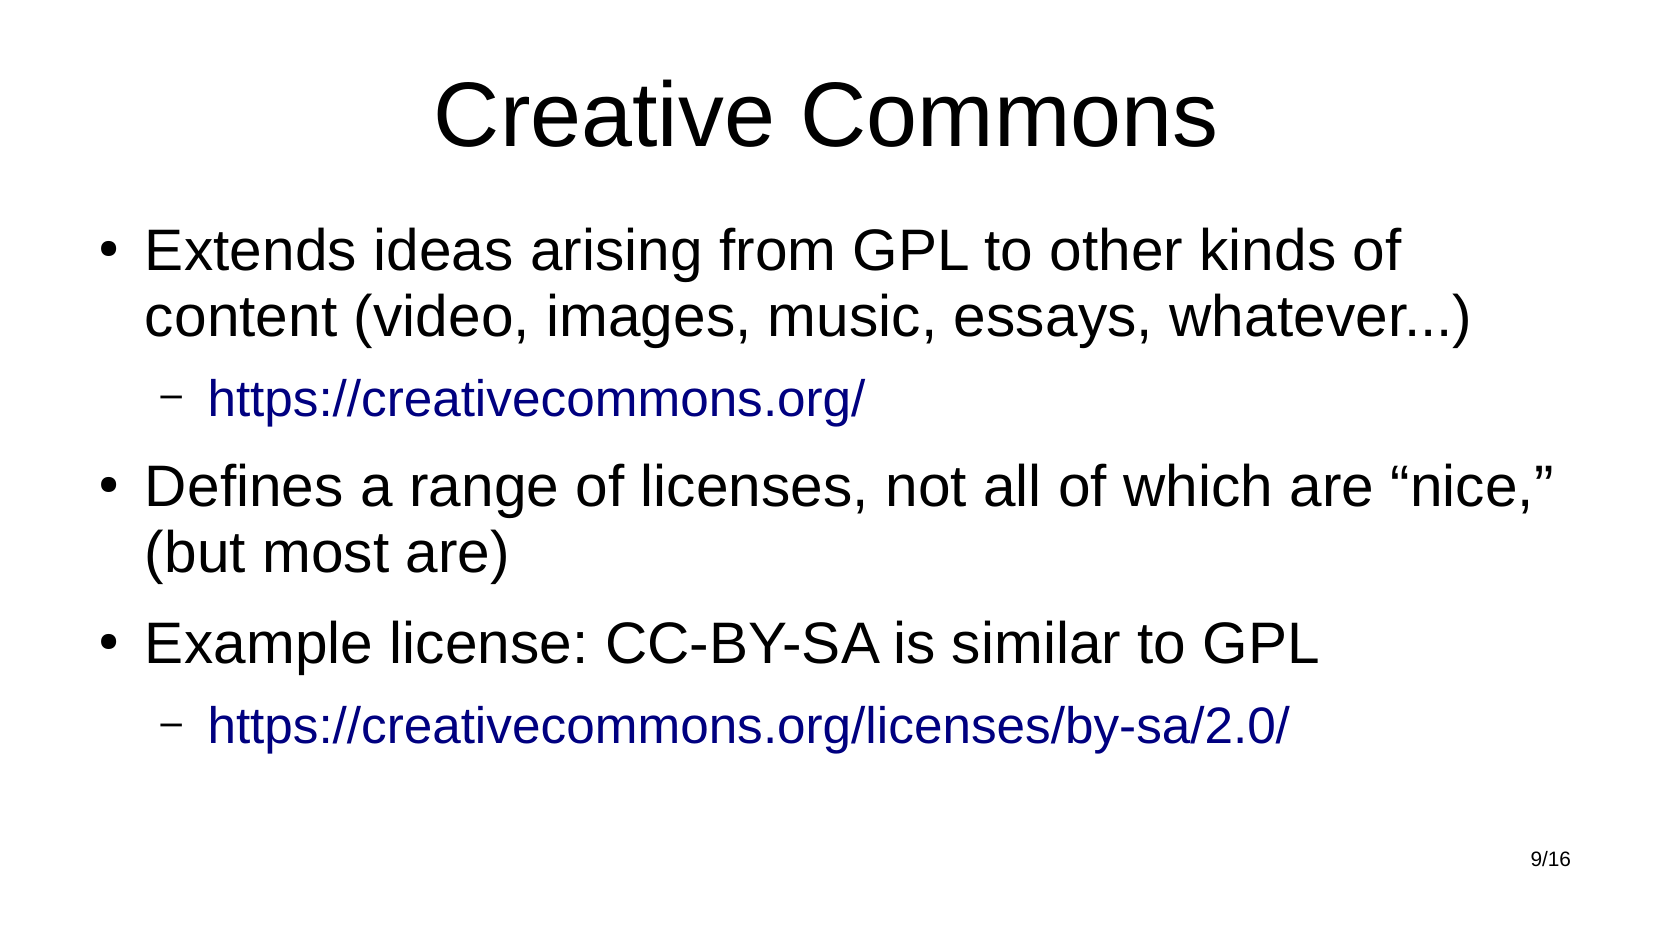

# Creative Commons
Extends ideas arising from GPL to other kinds of content (video, images, music, essays, whatever...)
https://creativecommons.org/
Defines a range of licenses, not all of which are “nice,” (but most are)
Example license: CC-BY-SA is similar to GPL
https://creativecommons.org/licenses/by-sa/2.0/
9